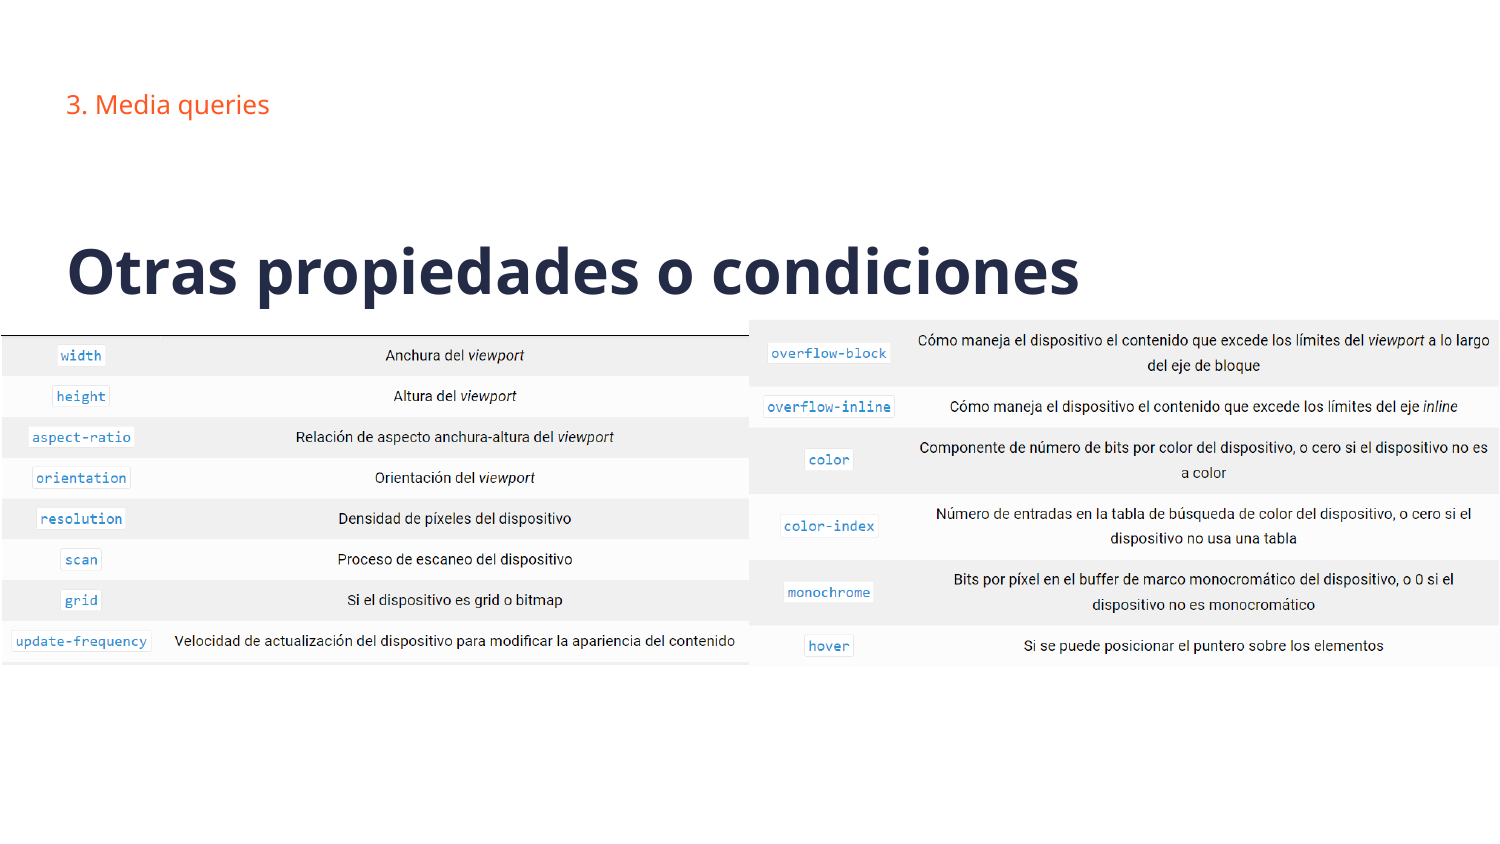

# 3. Media queries
Otras propiedades o condiciones